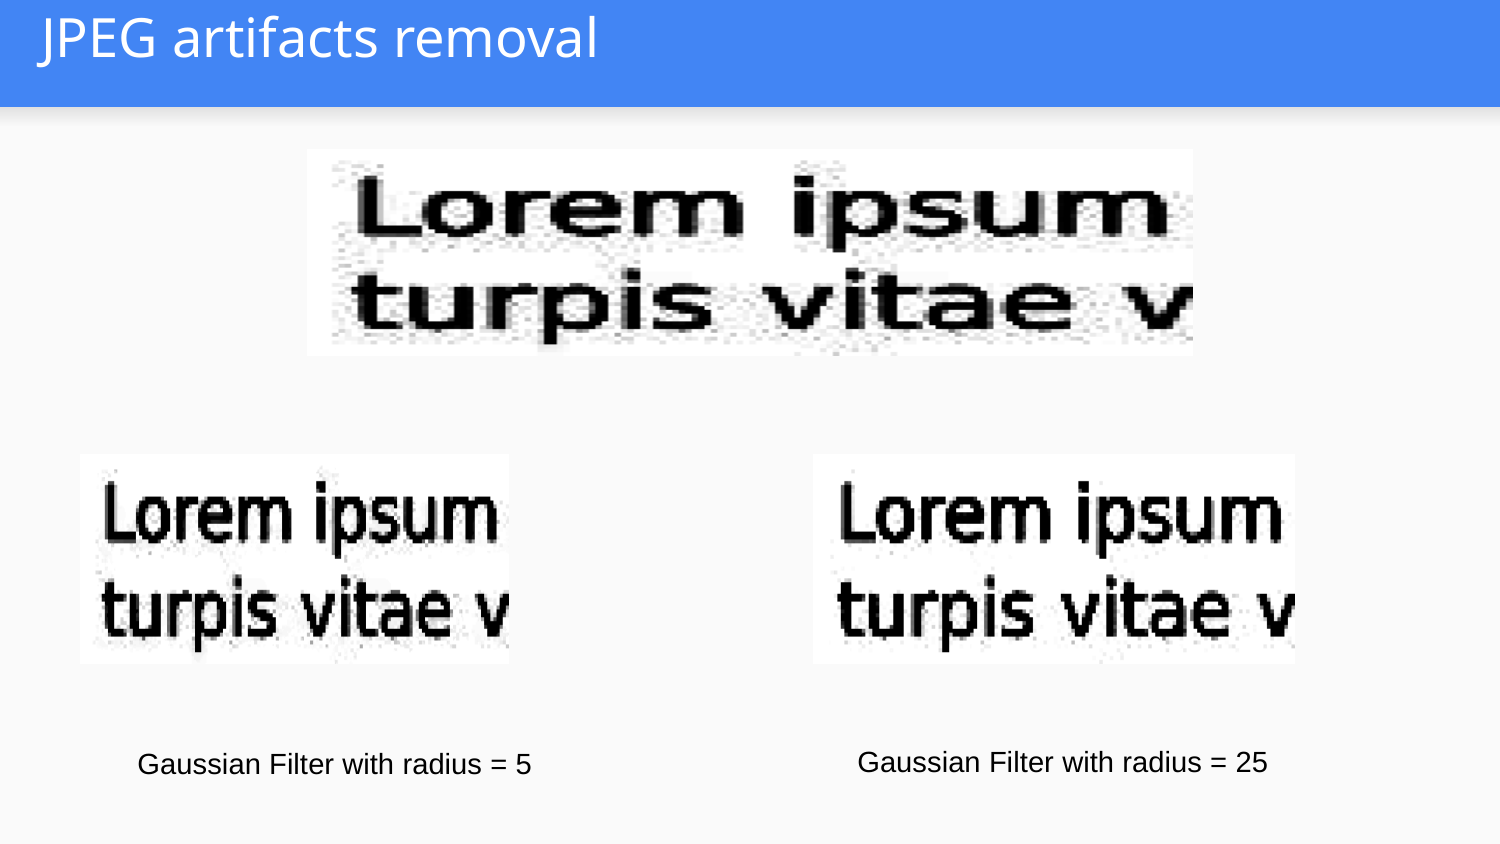

# JPEG artifacts removal
Gaussian Filter with radius = 25
Gaussian Filter with radius = 5